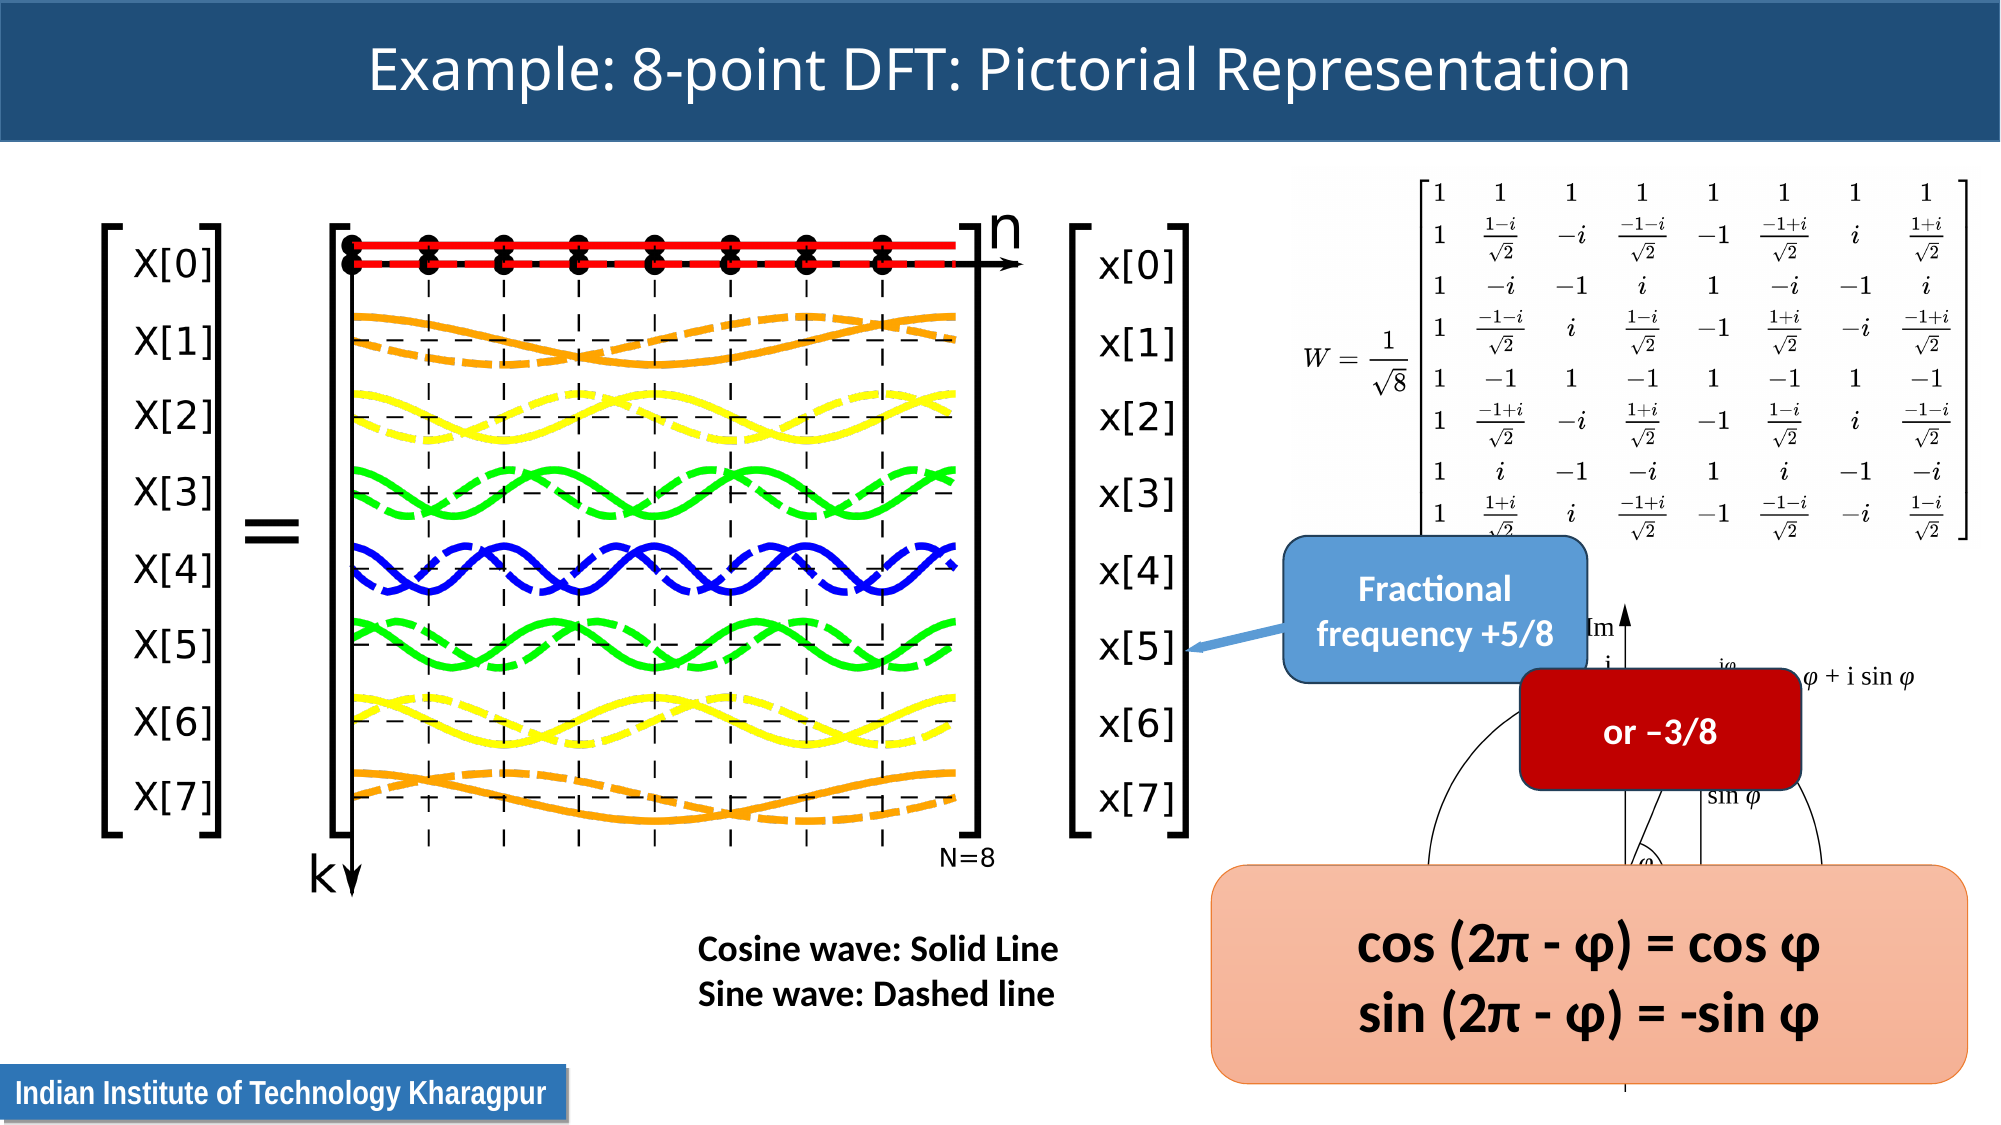

# Example: 8-point DFT: Pictorial Representation
Fractional frequency +5/8
or –3/8
cos (2π - φ) = cos φ
sin (2π - φ) = -sin φ
Cosine wave: Solid Line
Sine wave: Dashed line